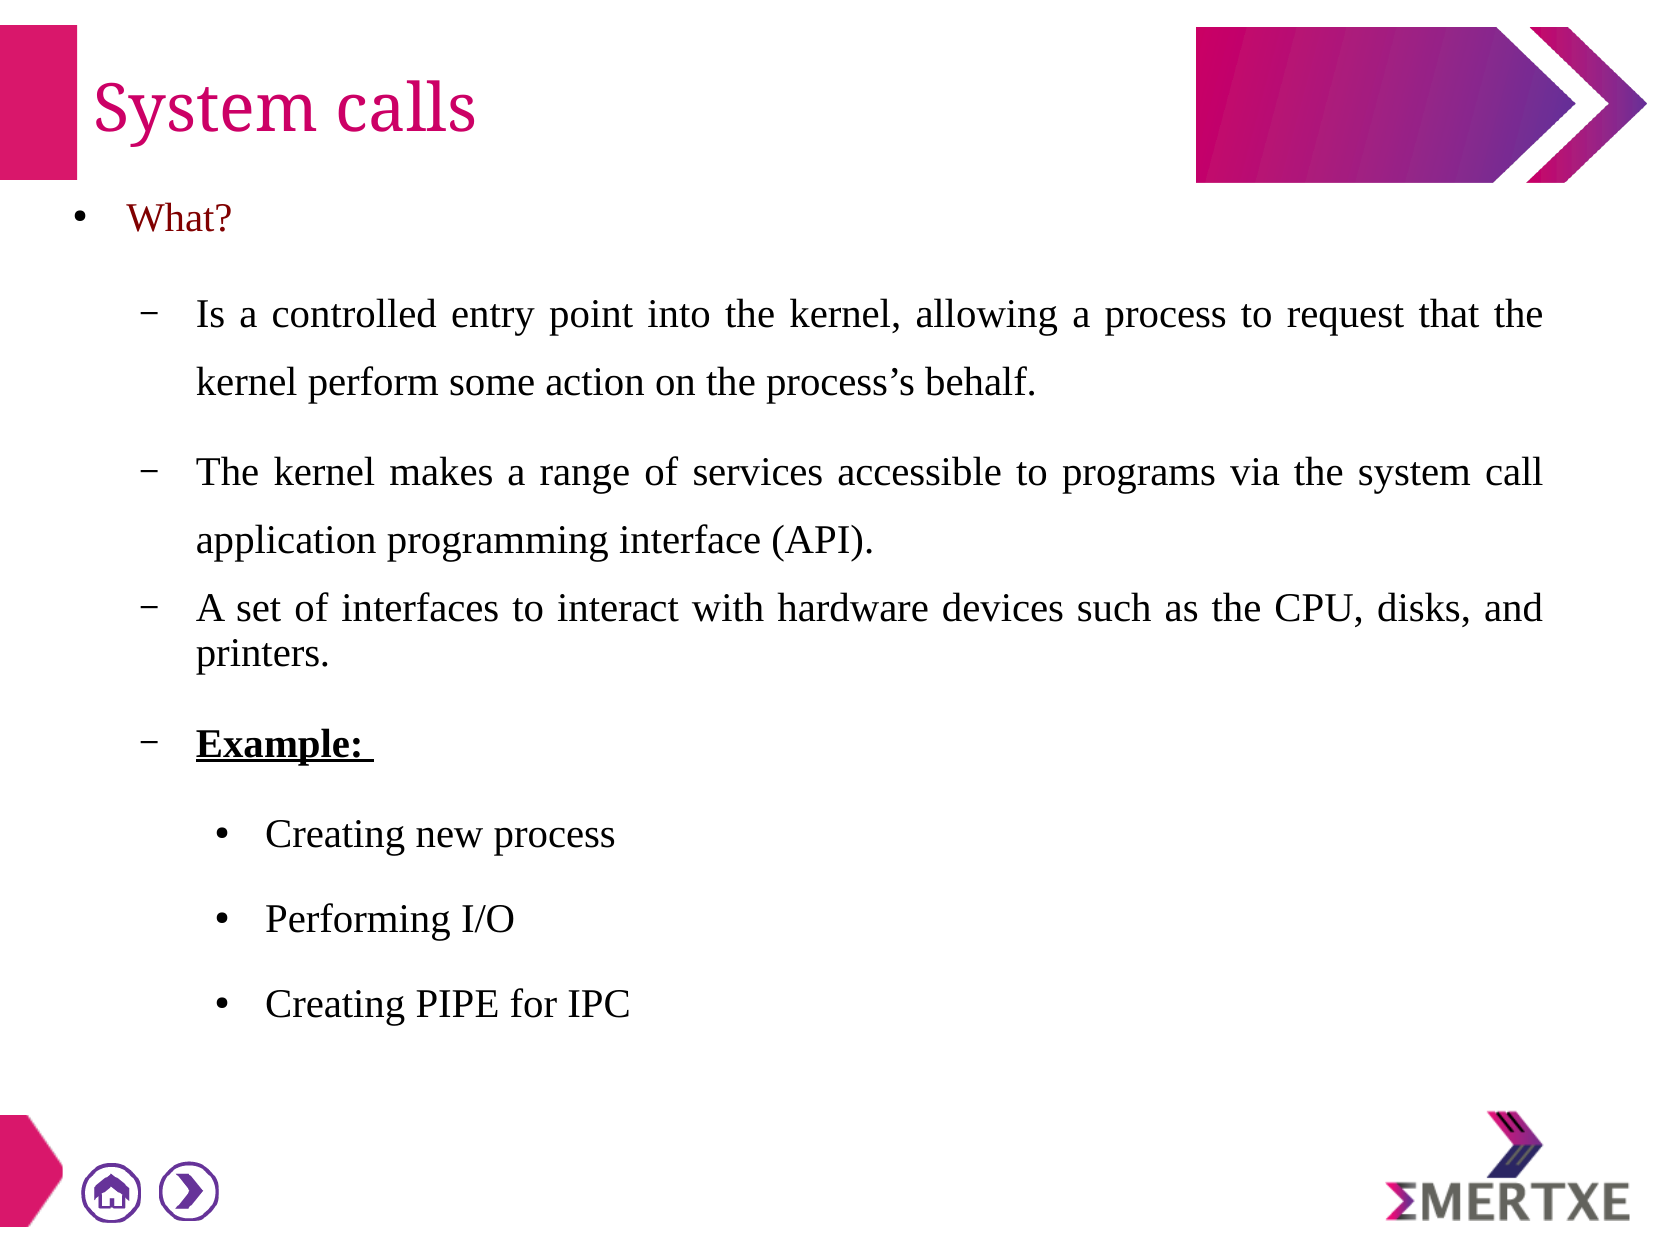

# System calls
What?
Is a controlled entry point into the kernel, allowing a process to request that the kernel perform some action on the process’s behalf.
The kernel makes a range of services accessible to programs via the system call application programming interface (API).
A set of interfaces to interact with hardware devices such as the CPU, disks, and printers.
Example:
Creating new process
Performing I/O
Creating PIPE for IPC